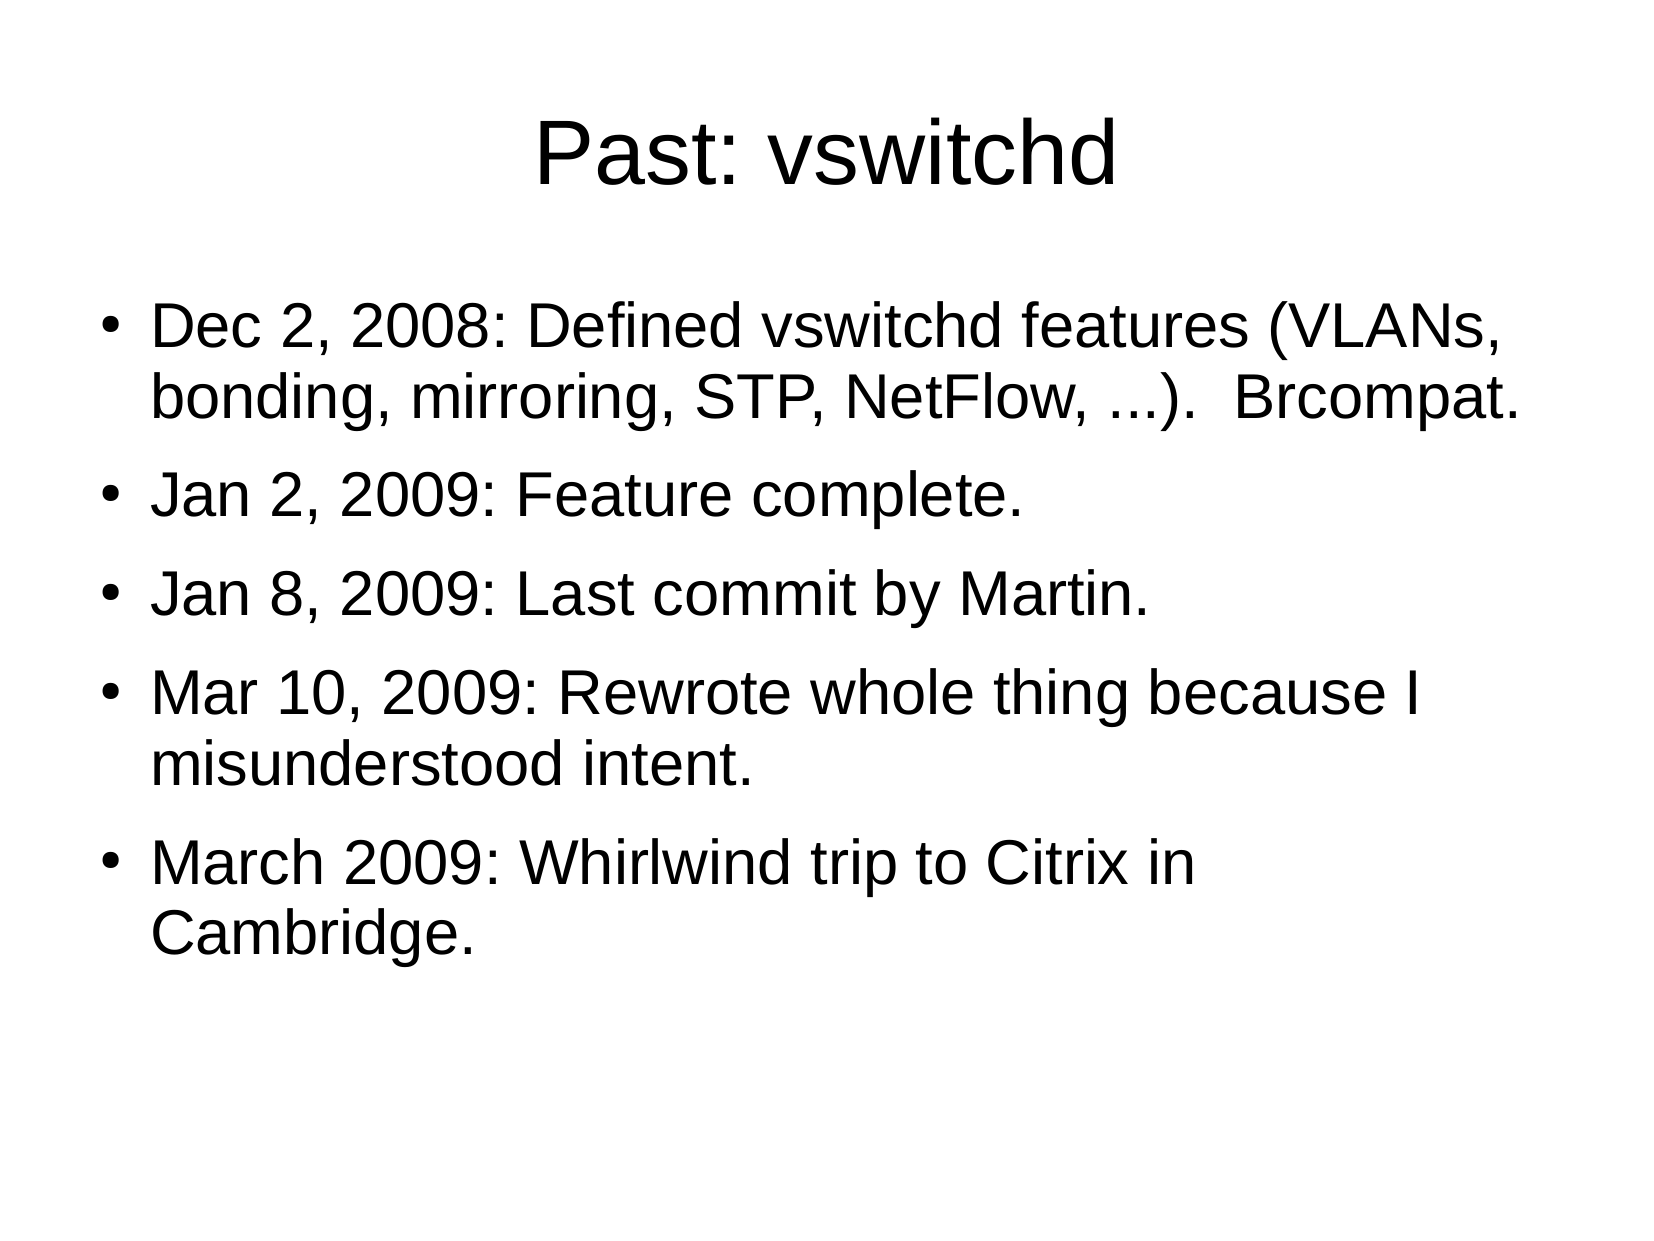

# Past: vswitchd
Dec 2, 2008: Defined vswitchd features (VLANs, bonding, mirroring, STP, NetFlow, ...). Brcompat.
Jan 2, 2009: Feature complete.
Jan 8, 2009: Last commit by Martin.
Mar 10, 2009: Rewrote whole thing because I misunderstood intent.
March 2009: Whirlwind trip to Citrix in Cambridge.